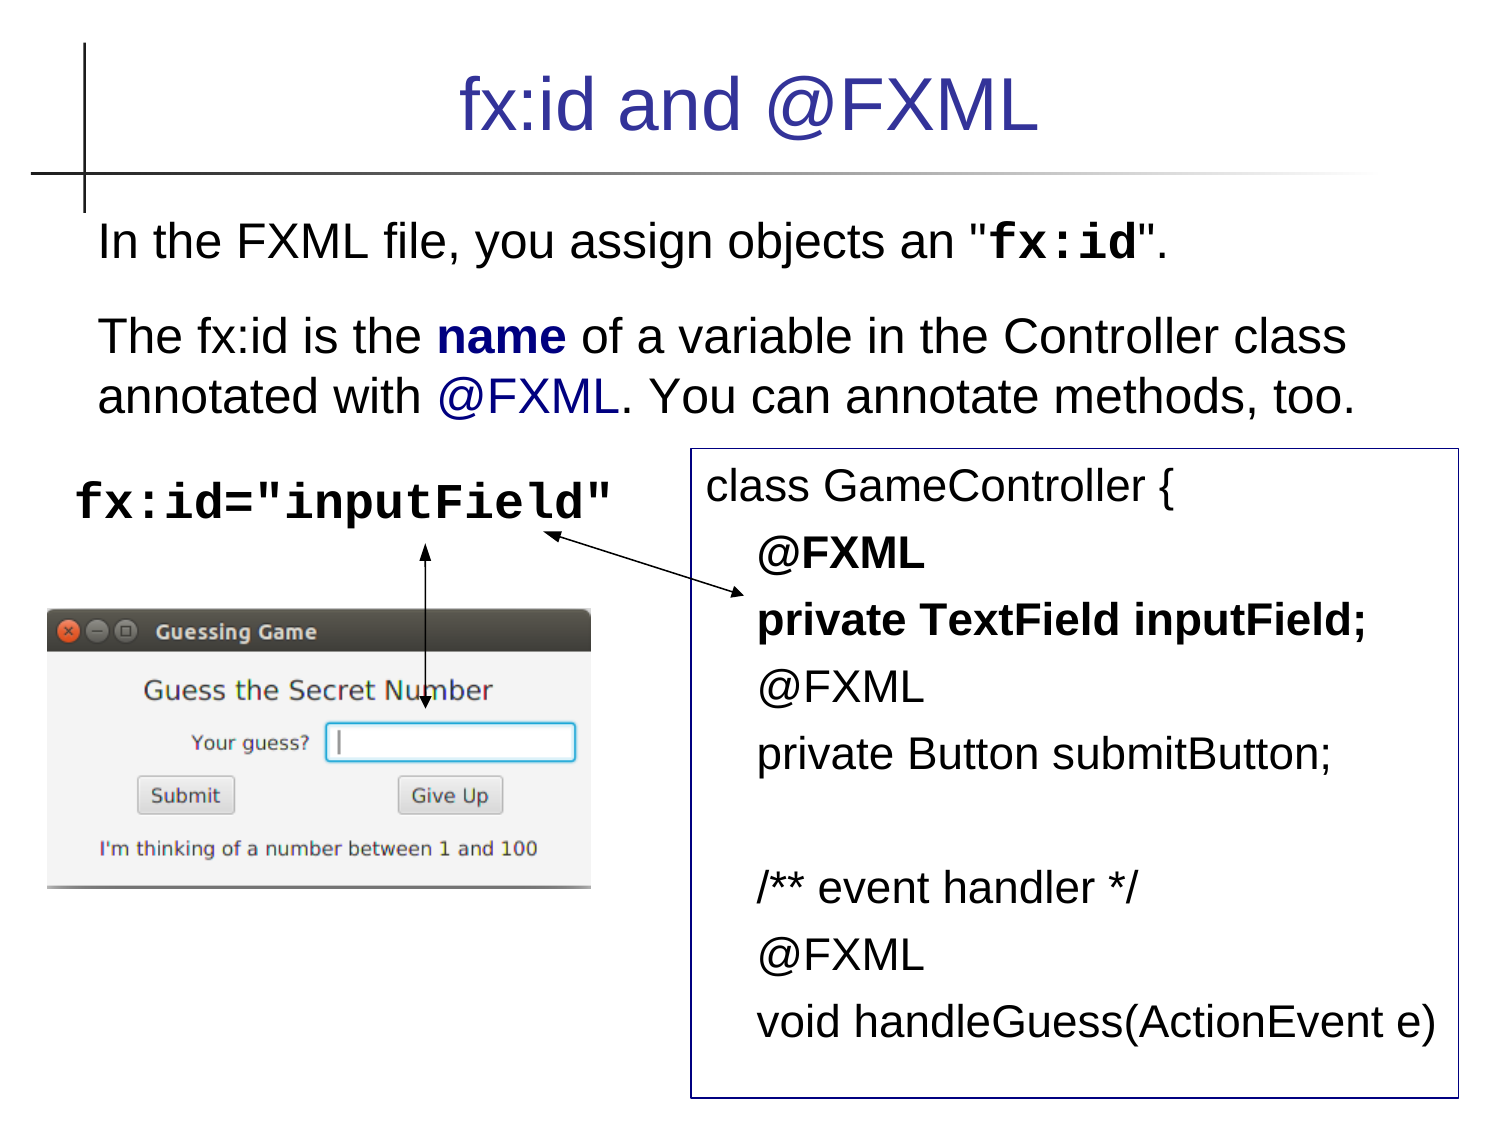

# fx:id and @FXML
In the FXML file, you assign objects an "fx:id".
The fx:id is the name of a variable in the Controller class annotated with @FXML. You can annotate methods, too.
class GameController {
 @FXML
 private TextField inputField;
 @FXML
 private Button submitButton;
 /** event handler */
 @FXML
 void handleGuess(ActionEvent e)
fx:id="inputField"